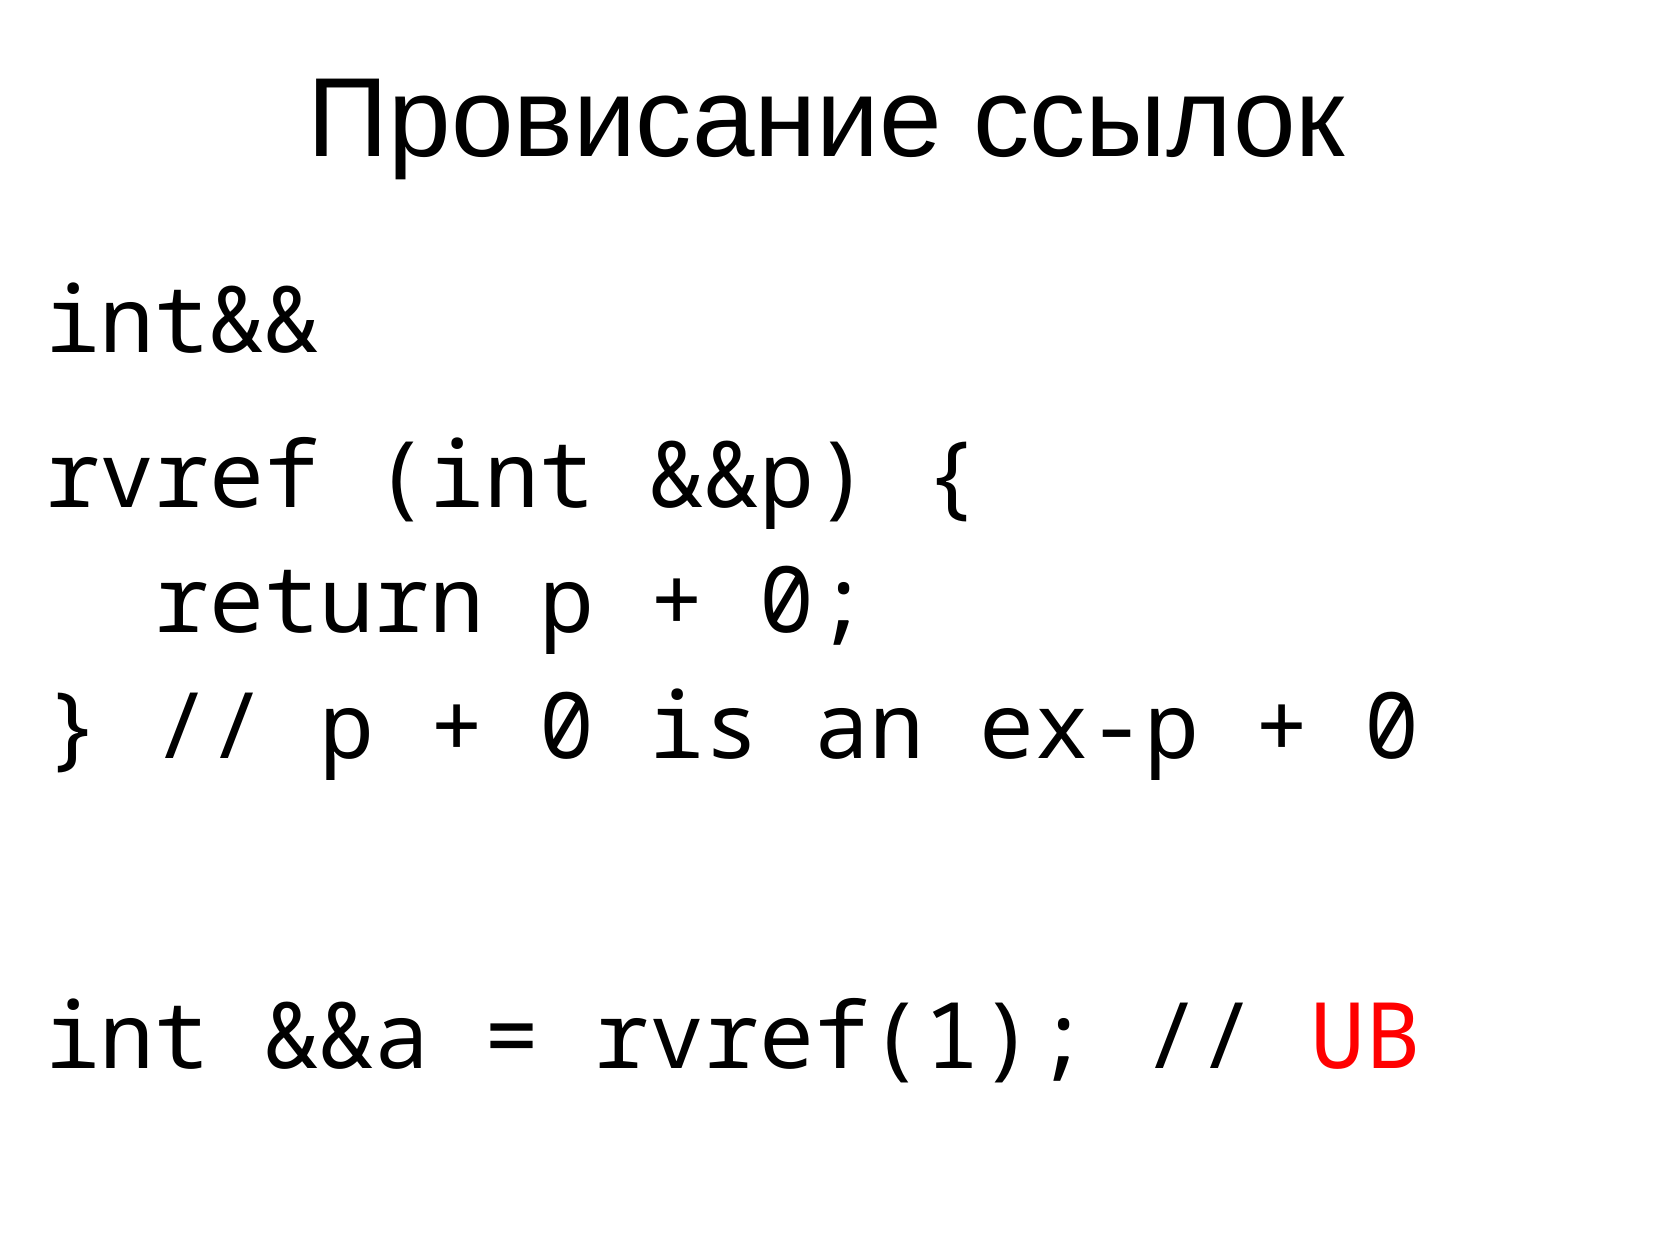

# Провисание ссылок
int&&
rvref (int &&p) {
 return p + 0;
} // p + 0 is an ex-p + 0
int &&a = rvref(1); // UB